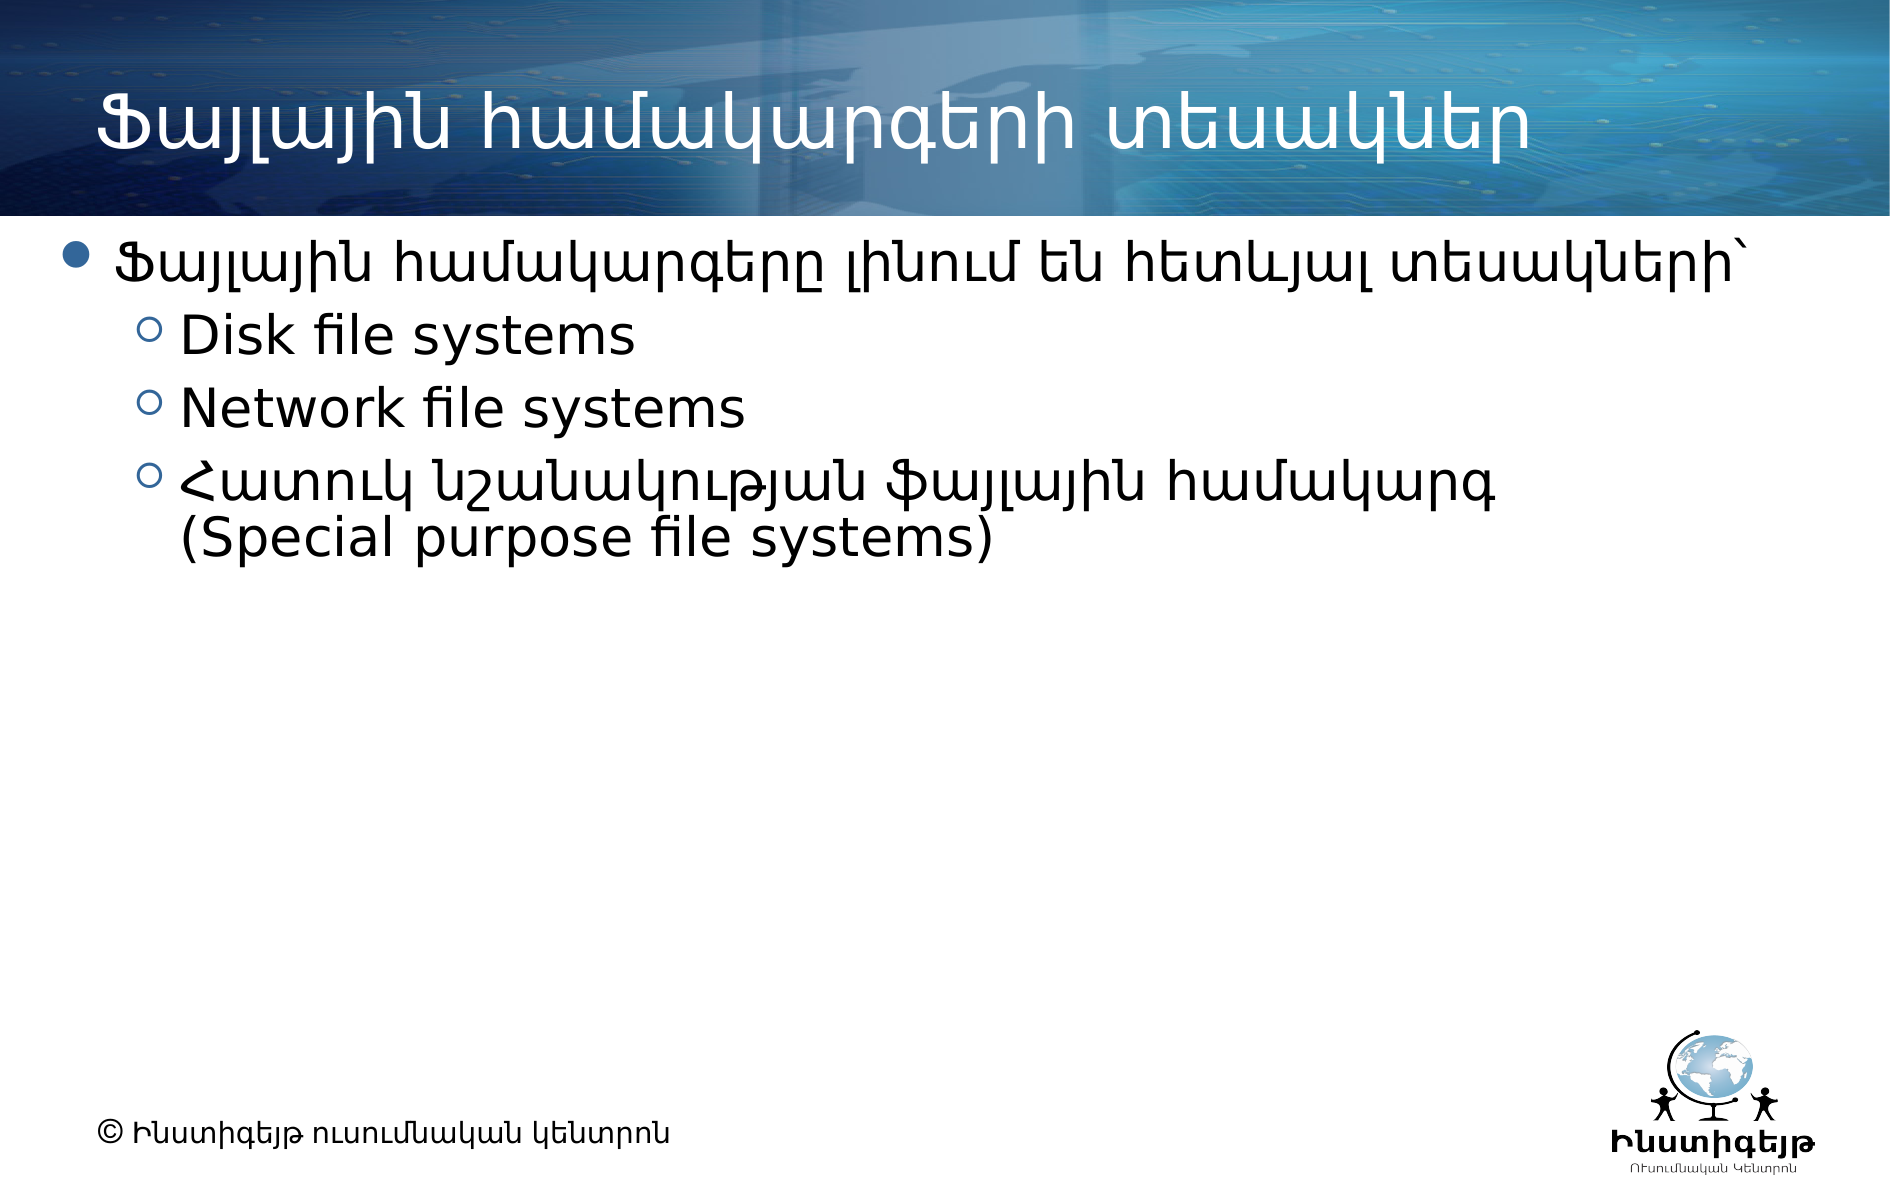

# Ֆայլային համակարգերի տեսակներ
Ֆայլային համակարգերը լինում են հետևյալ տեսակների՝
Disk file systems
Network file systems
Հատուկ նշանակության ֆայլային համակարգ
(Special purpose file systems)